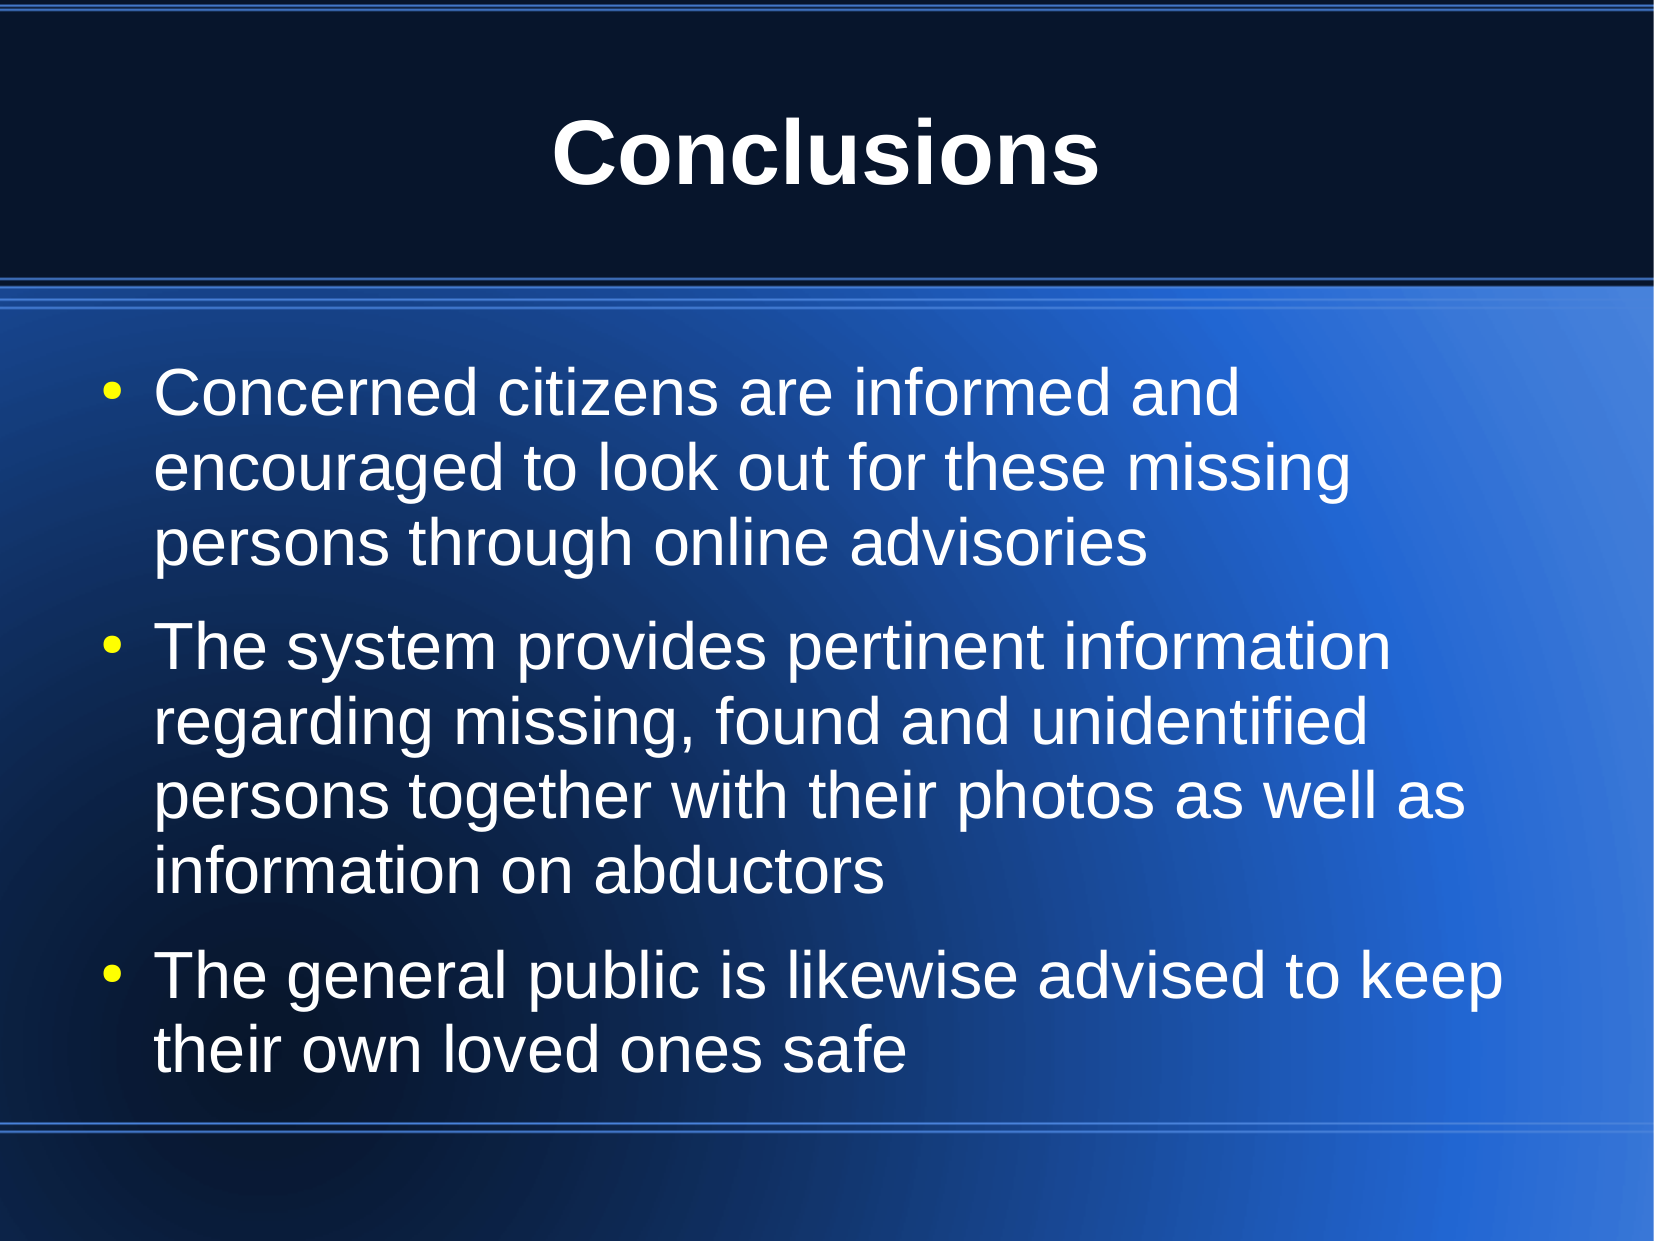

# Conclusions
Concerned citizens are informed and encouraged to look out for these missing persons through online advisories
The system provides pertinent information regarding missing, found and unidentified persons together with their photos as well as information on abductors
The general public is likewise advised to keep their own loved ones safe